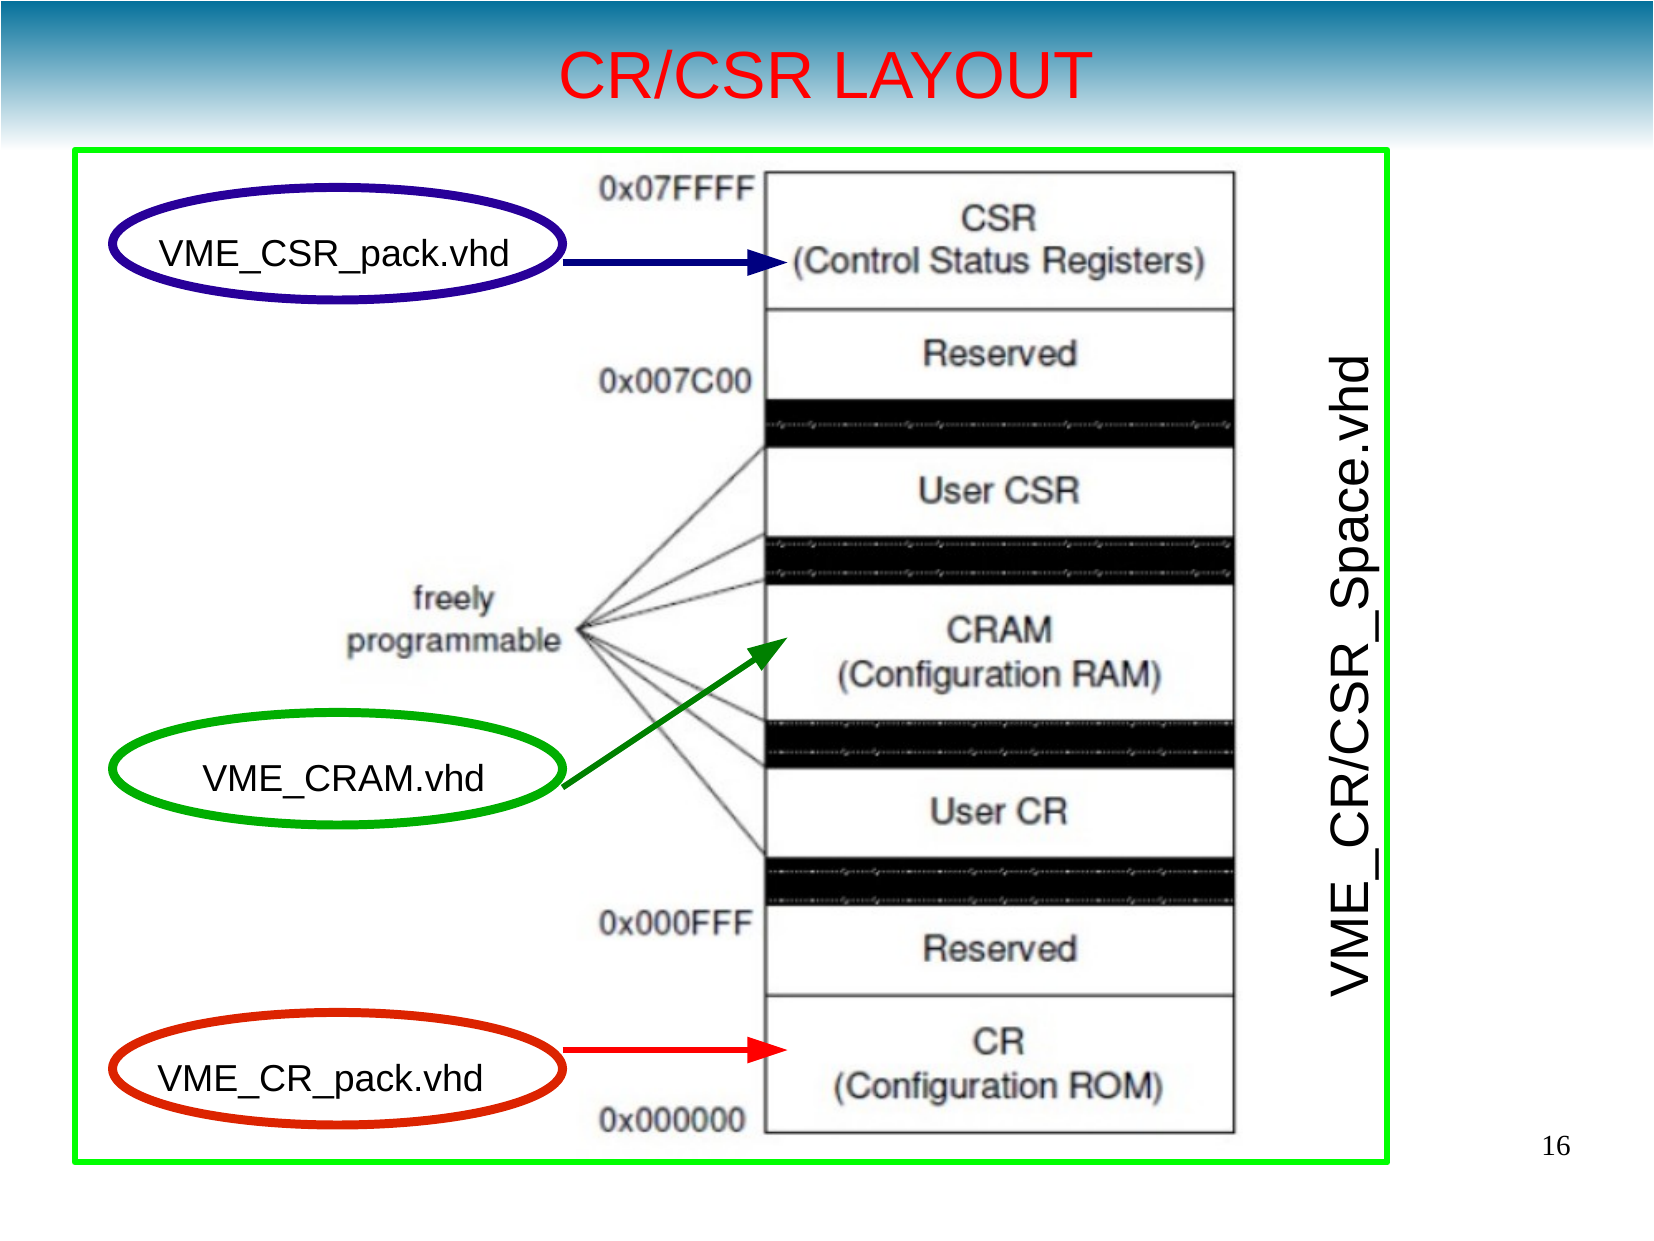

CR/CSR LAYOUT
VME_CSR_pack.vhd
VME_CR/CSR_Space.vhd
VME_CRAM.vhd
VME_CR_pack.vhd
16